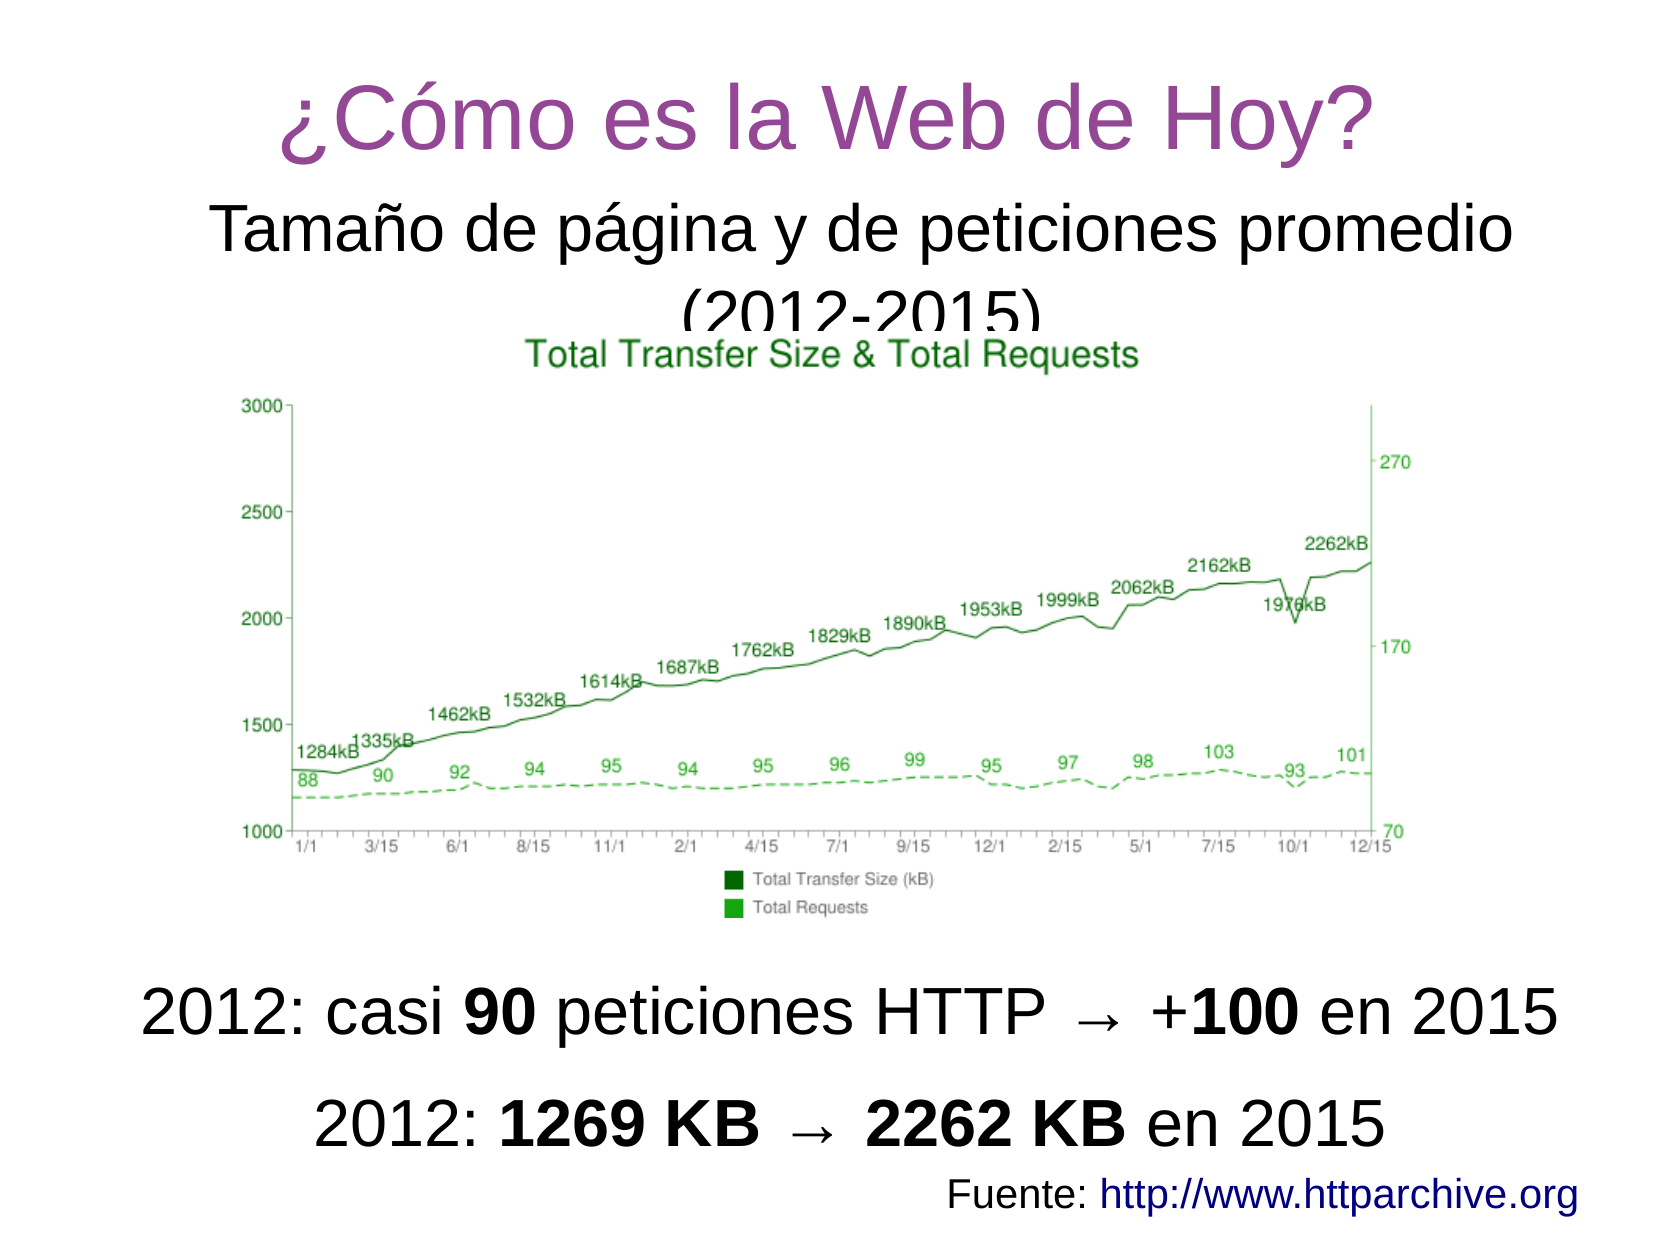

# ¿Cómo es la Web de Hoy?
Tamaño de página y de peticiones promedio (2012-2015)
2012: casi 90 peticiones HTTP → +100 en 2015
2012: 1269 KB → 2262 KB en 2015
Fuente: http://www.httparchive.org